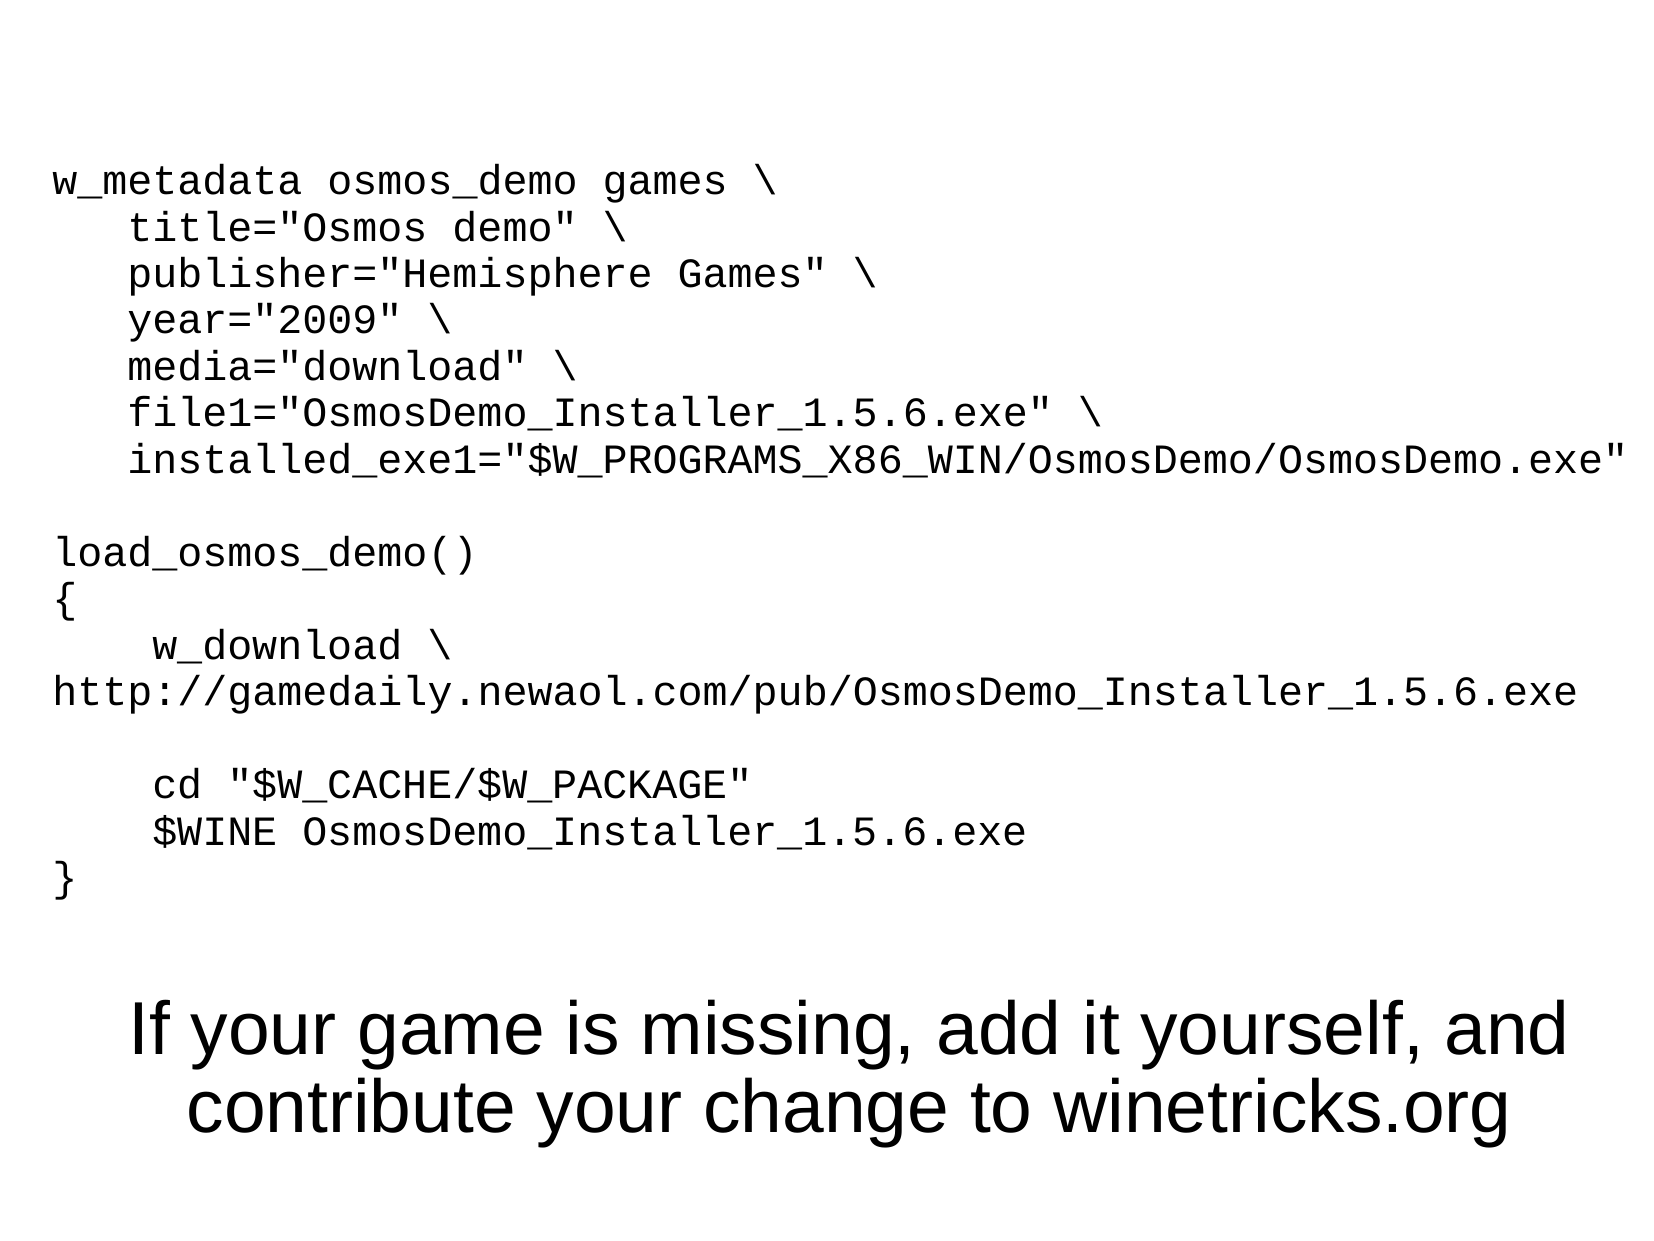

w_metadata osmos_demo games \
 title="Osmos demo" \
 publisher="Hemisphere Games" \
 year="2009" \
 media="download" \
 file1="OsmosDemo_Installer_1.5.6.exe" \
 installed_exe1="$W_PROGRAMS_X86_WIN/OsmosDemo/OsmosDemo.exe"
load_osmos_demo()
{
 w_download \ http://gamedaily.newaol.com/pub/OsmosDemo_Installer_1.5.6.exe
 cd "$W_CACHE/$W_PACKAGE"
 $WINE OsmosDemo_Installer_1.5.6.exe
}
# If your game is missing, add it yourself, and contribute your change to winetricks.org